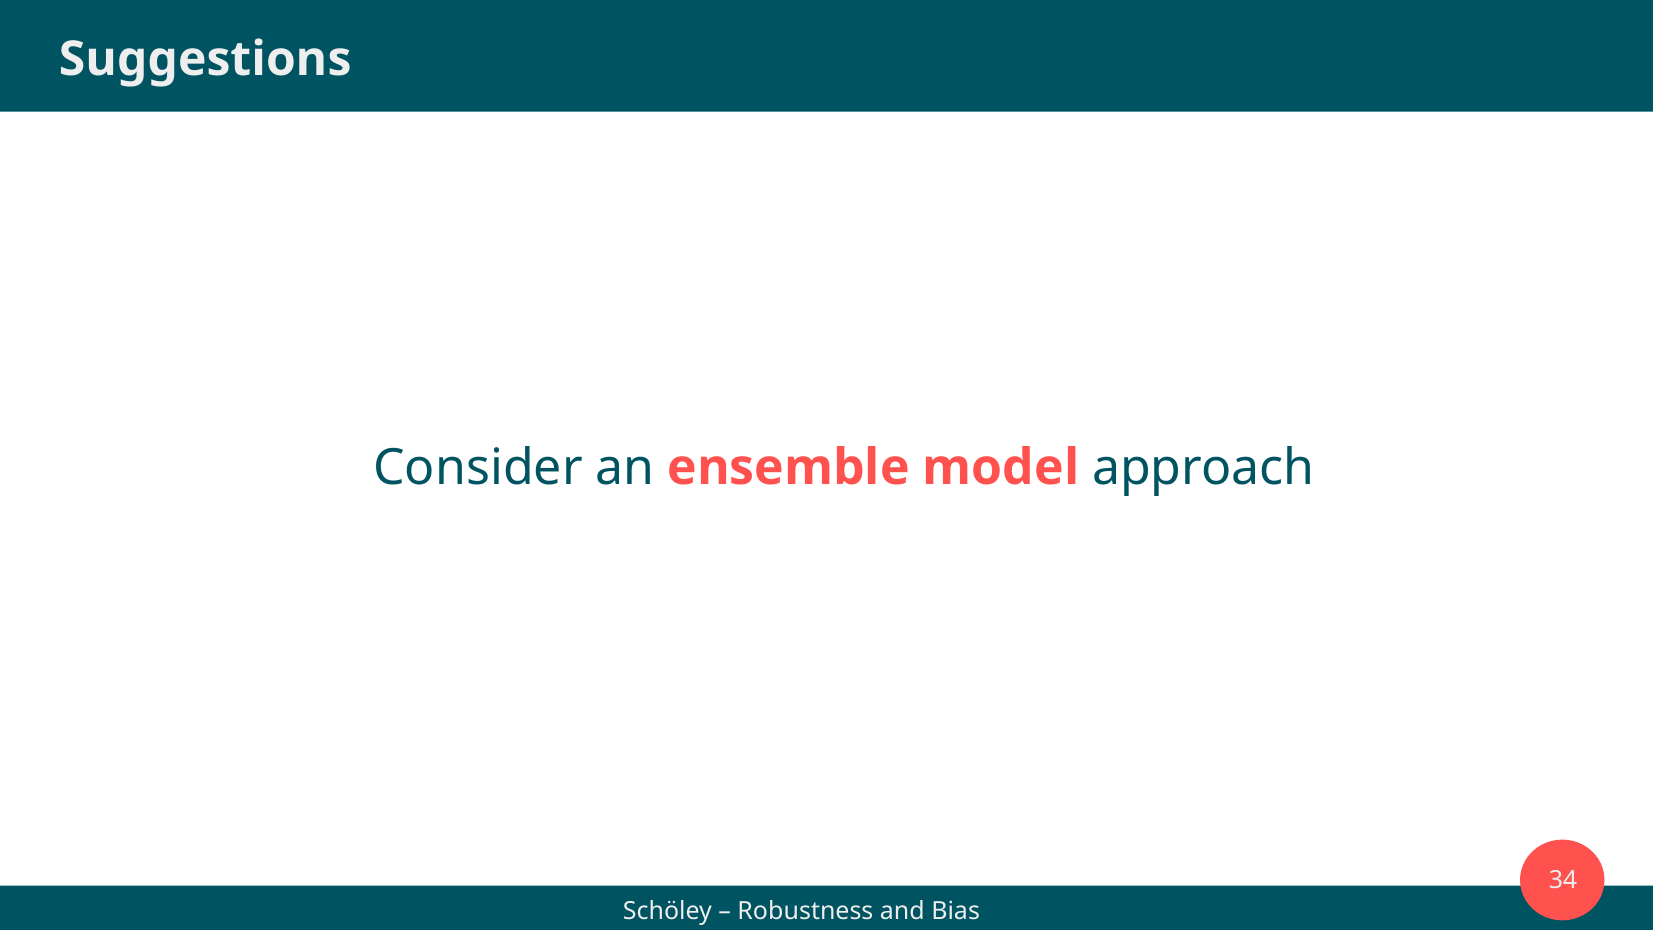

# Suggestions
Consider an ensemble model approach
34
Schöley – Robustness and Bias